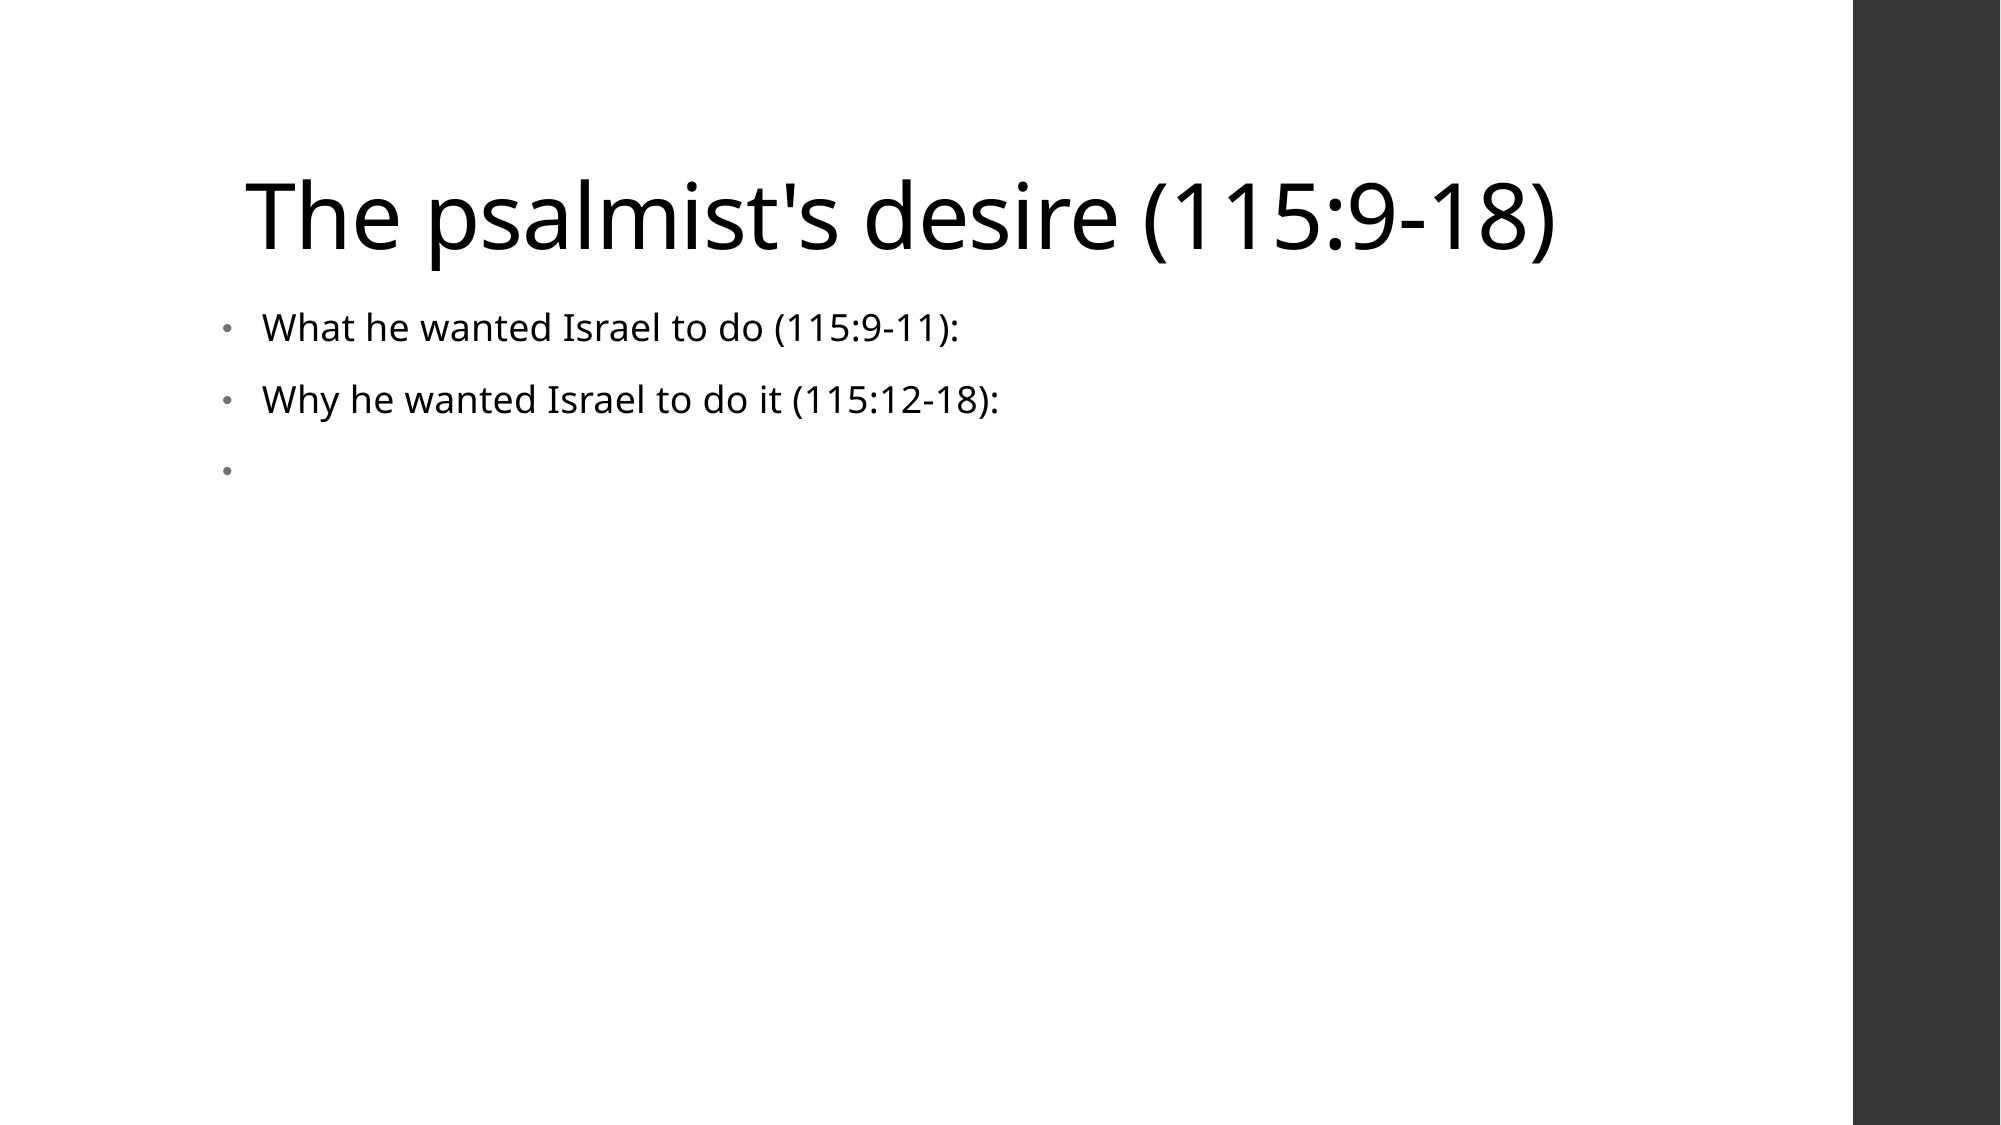

# The psalmist's desire (115:9-18)
 What he wanted Israel to do (115:9-11):
 Why he wanted Israel to do it (115:12-18):